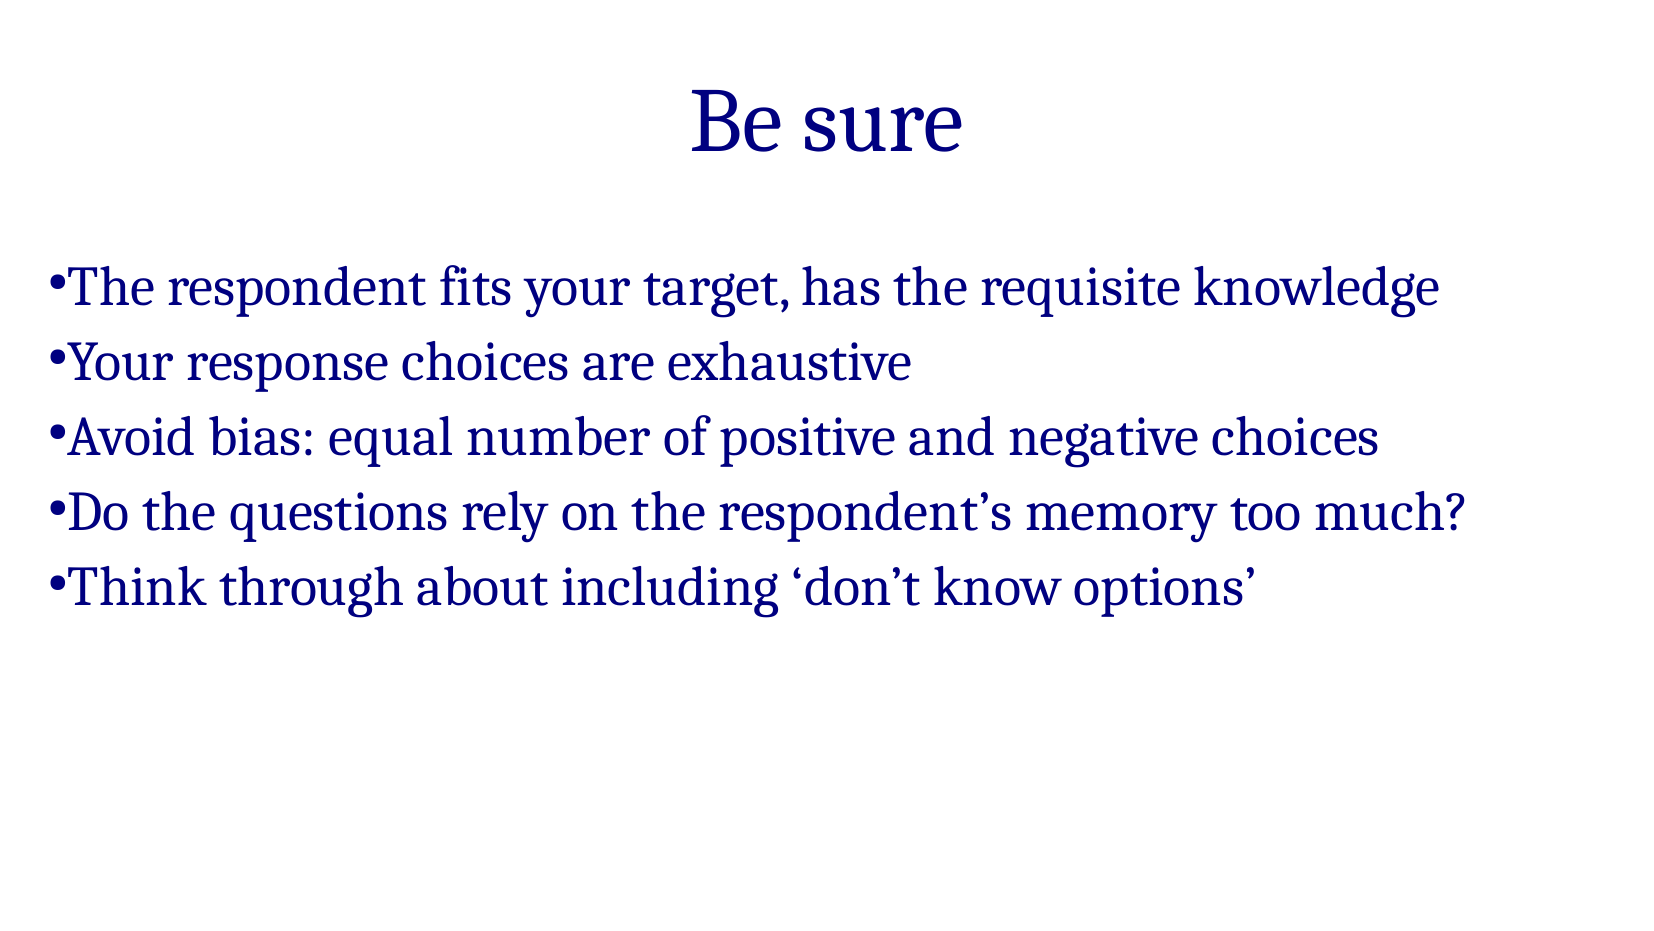

# Be sure
The respondent fits your target, has the requisite knowledge
Your response choices are exhaustive
Avoid bias: equal number of positive and negative choices
Do the questions rely on the respondent’s memory too much?
Think through about including ‘don’t know options’